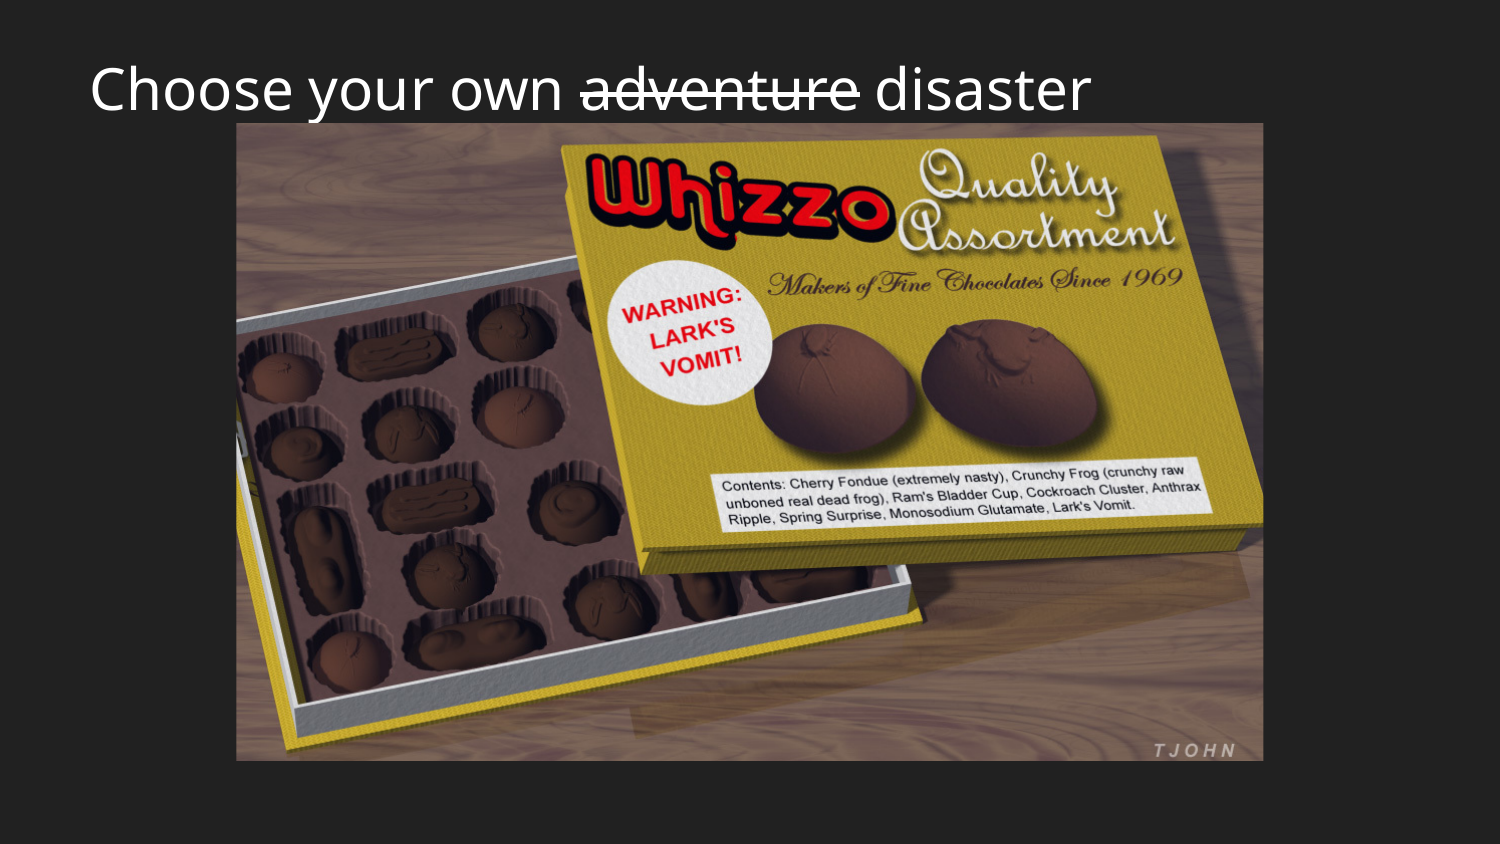

# Choose your own adventure disaster
@LeonAdato